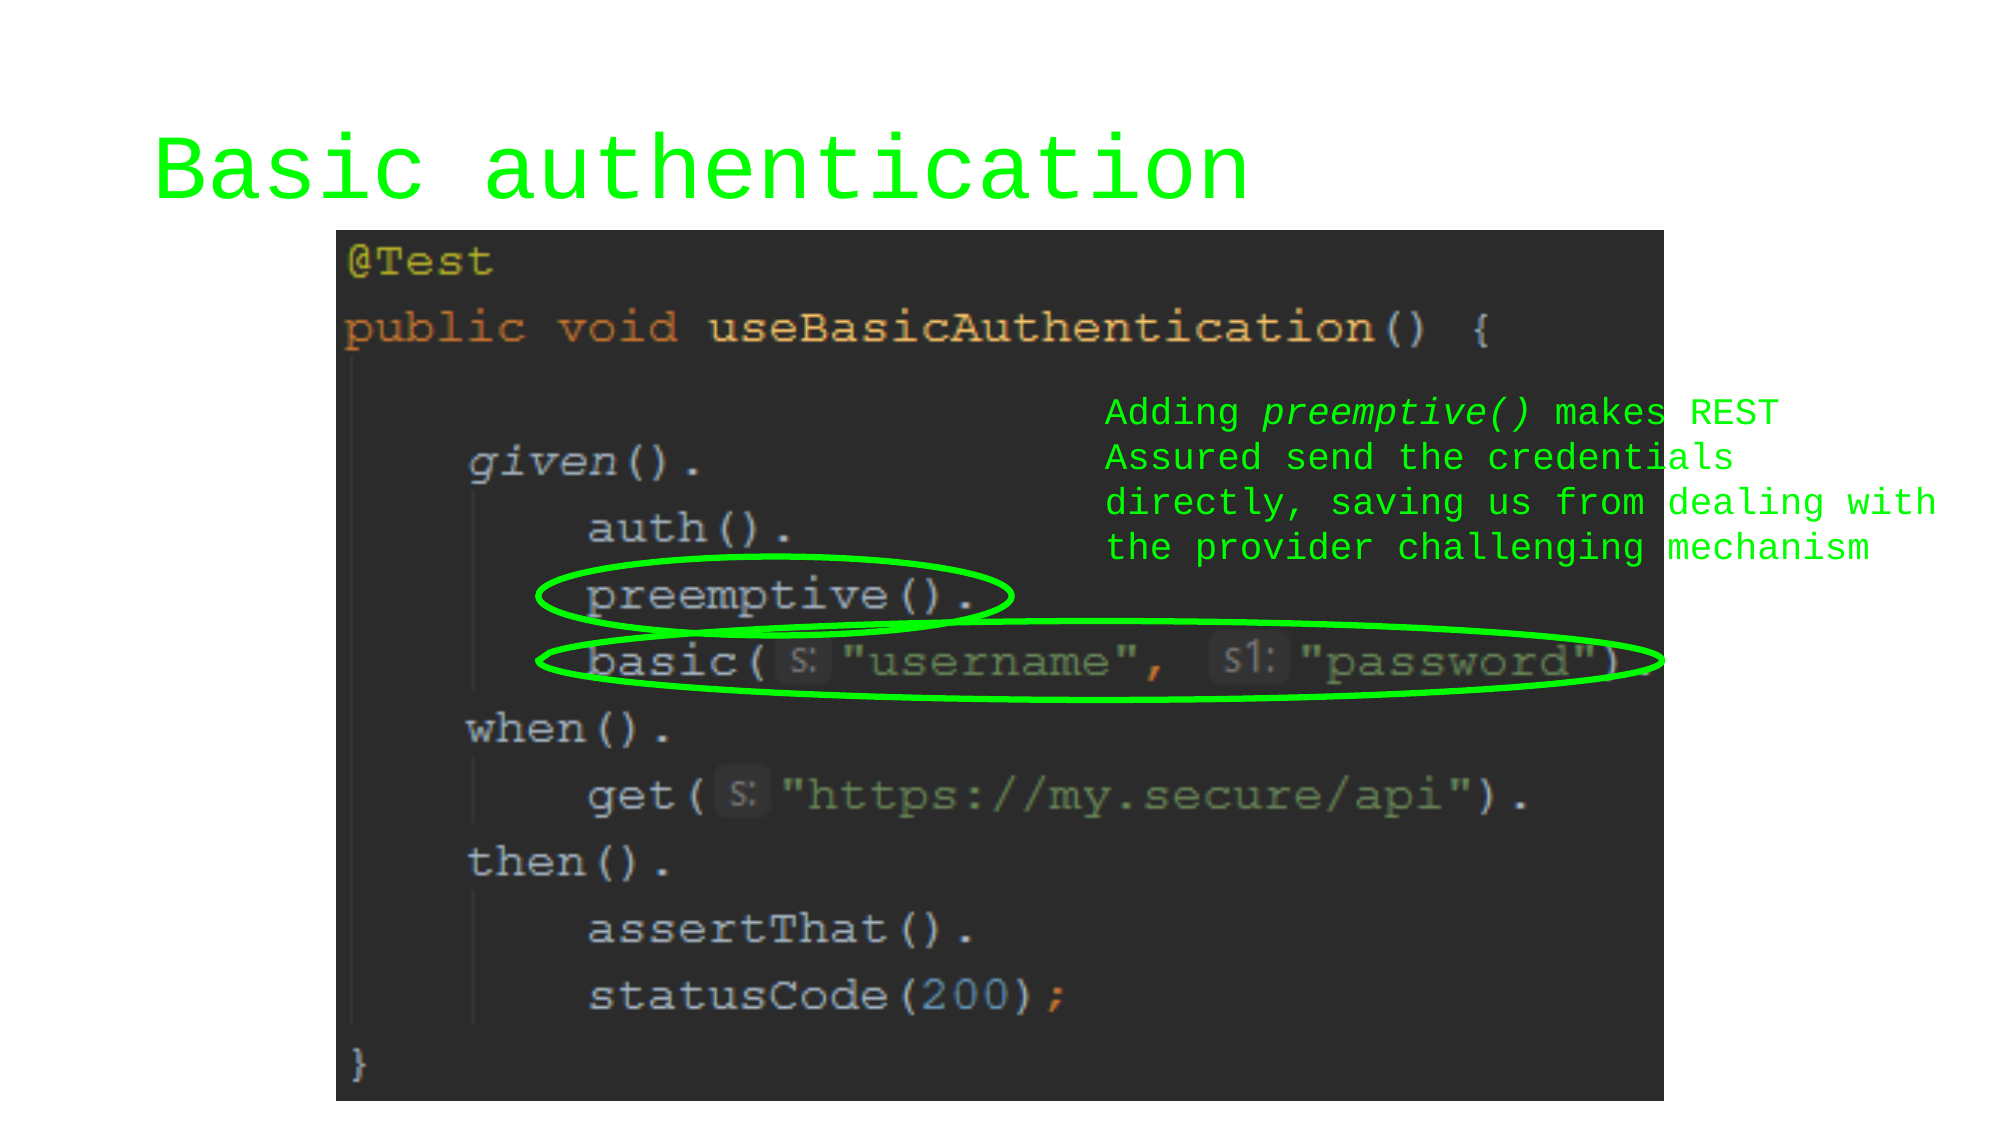

# Basic authentication
Adding preemptive() makes REST Assured send the credentials directly, saving us from dealing with the provider challenging mechanism